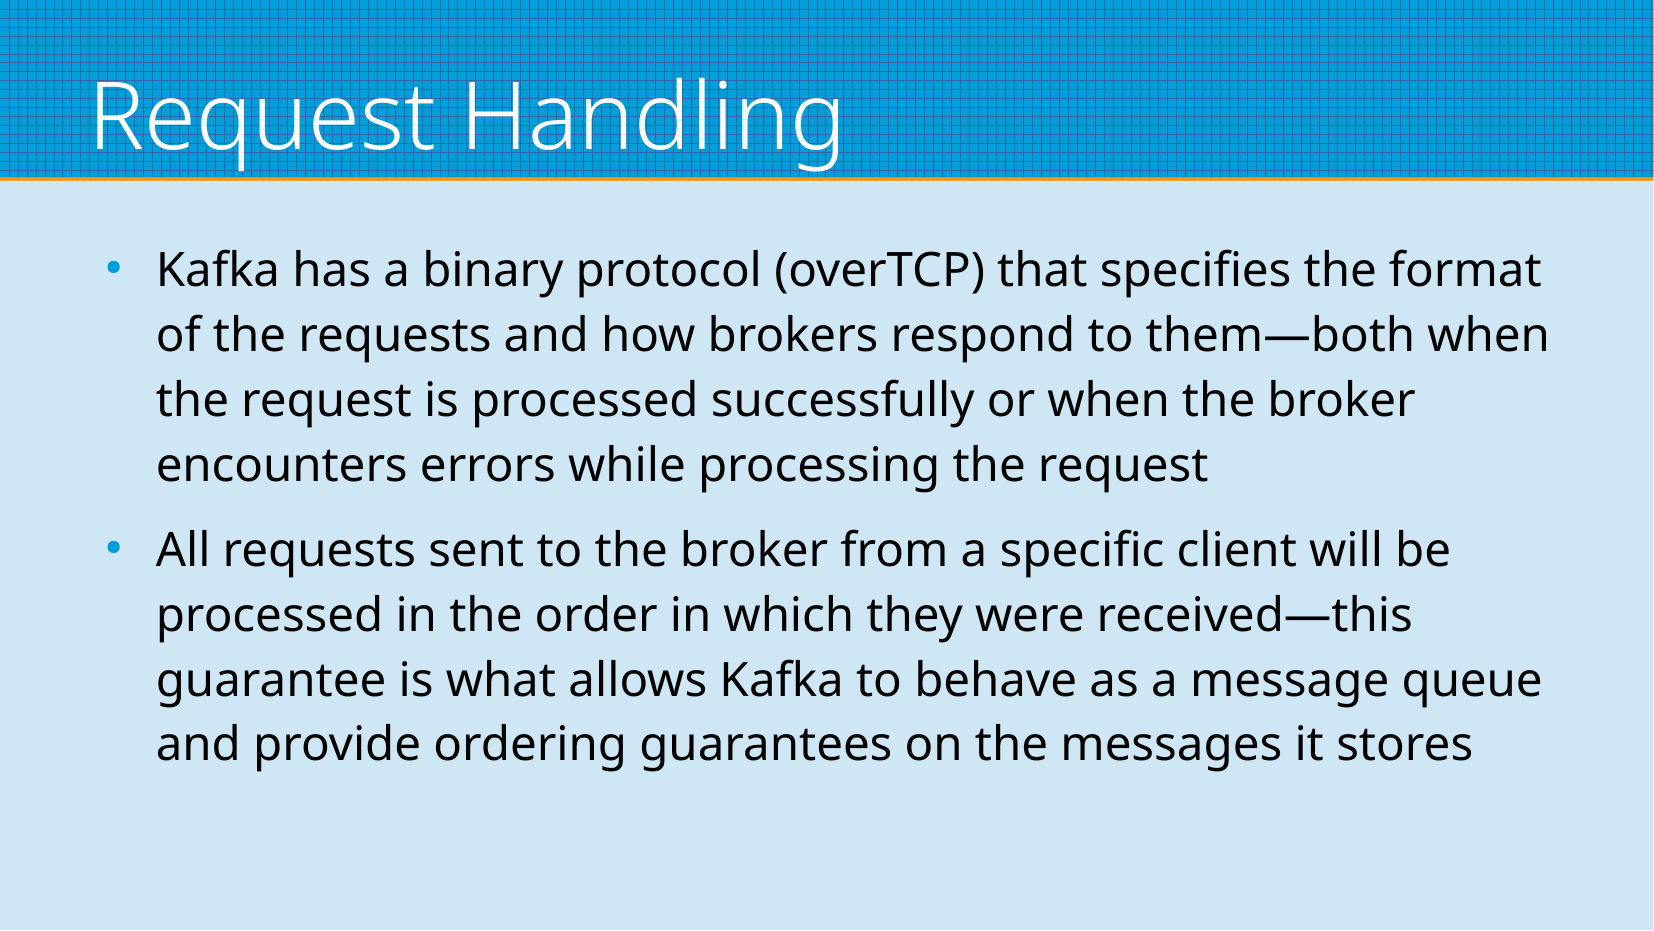

# Request Handling
Kafka has a binary protocol (overTCP) that specifies the format of the requests and how brokers respond to them—both when the request is processed successfully or when the broker encounters errors while processing the request
All requests sent to the broker from a specific client will be processed in the order in which they were received—this guarantee is what allows Kafka to behave as a message queue and provide ordering guarantees on the messages it stores